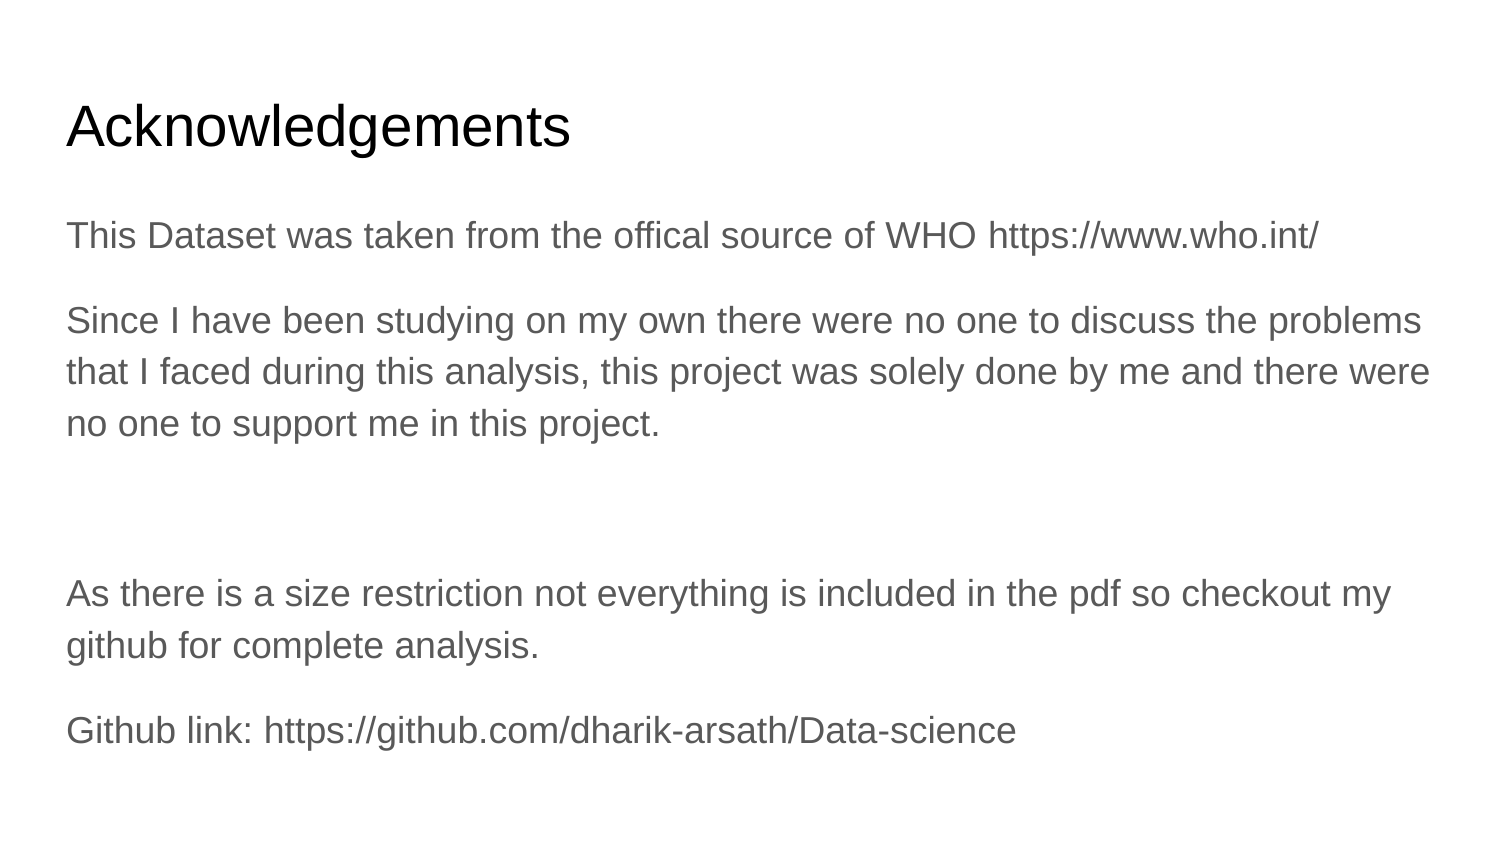

# Acknowledgements
This Dataset was taken from the offical source of WHO https://www.who.int/
Since I have been studying on my own there were no one to discuss the problems that I faced during this analysis, this project was solely done by me and there were no one to support me in this project.
As there is a size restriction not everything is included in the pdf so checkout my github for complete analysis.
Github link: https://github.com/dharik-arsath/Data-science